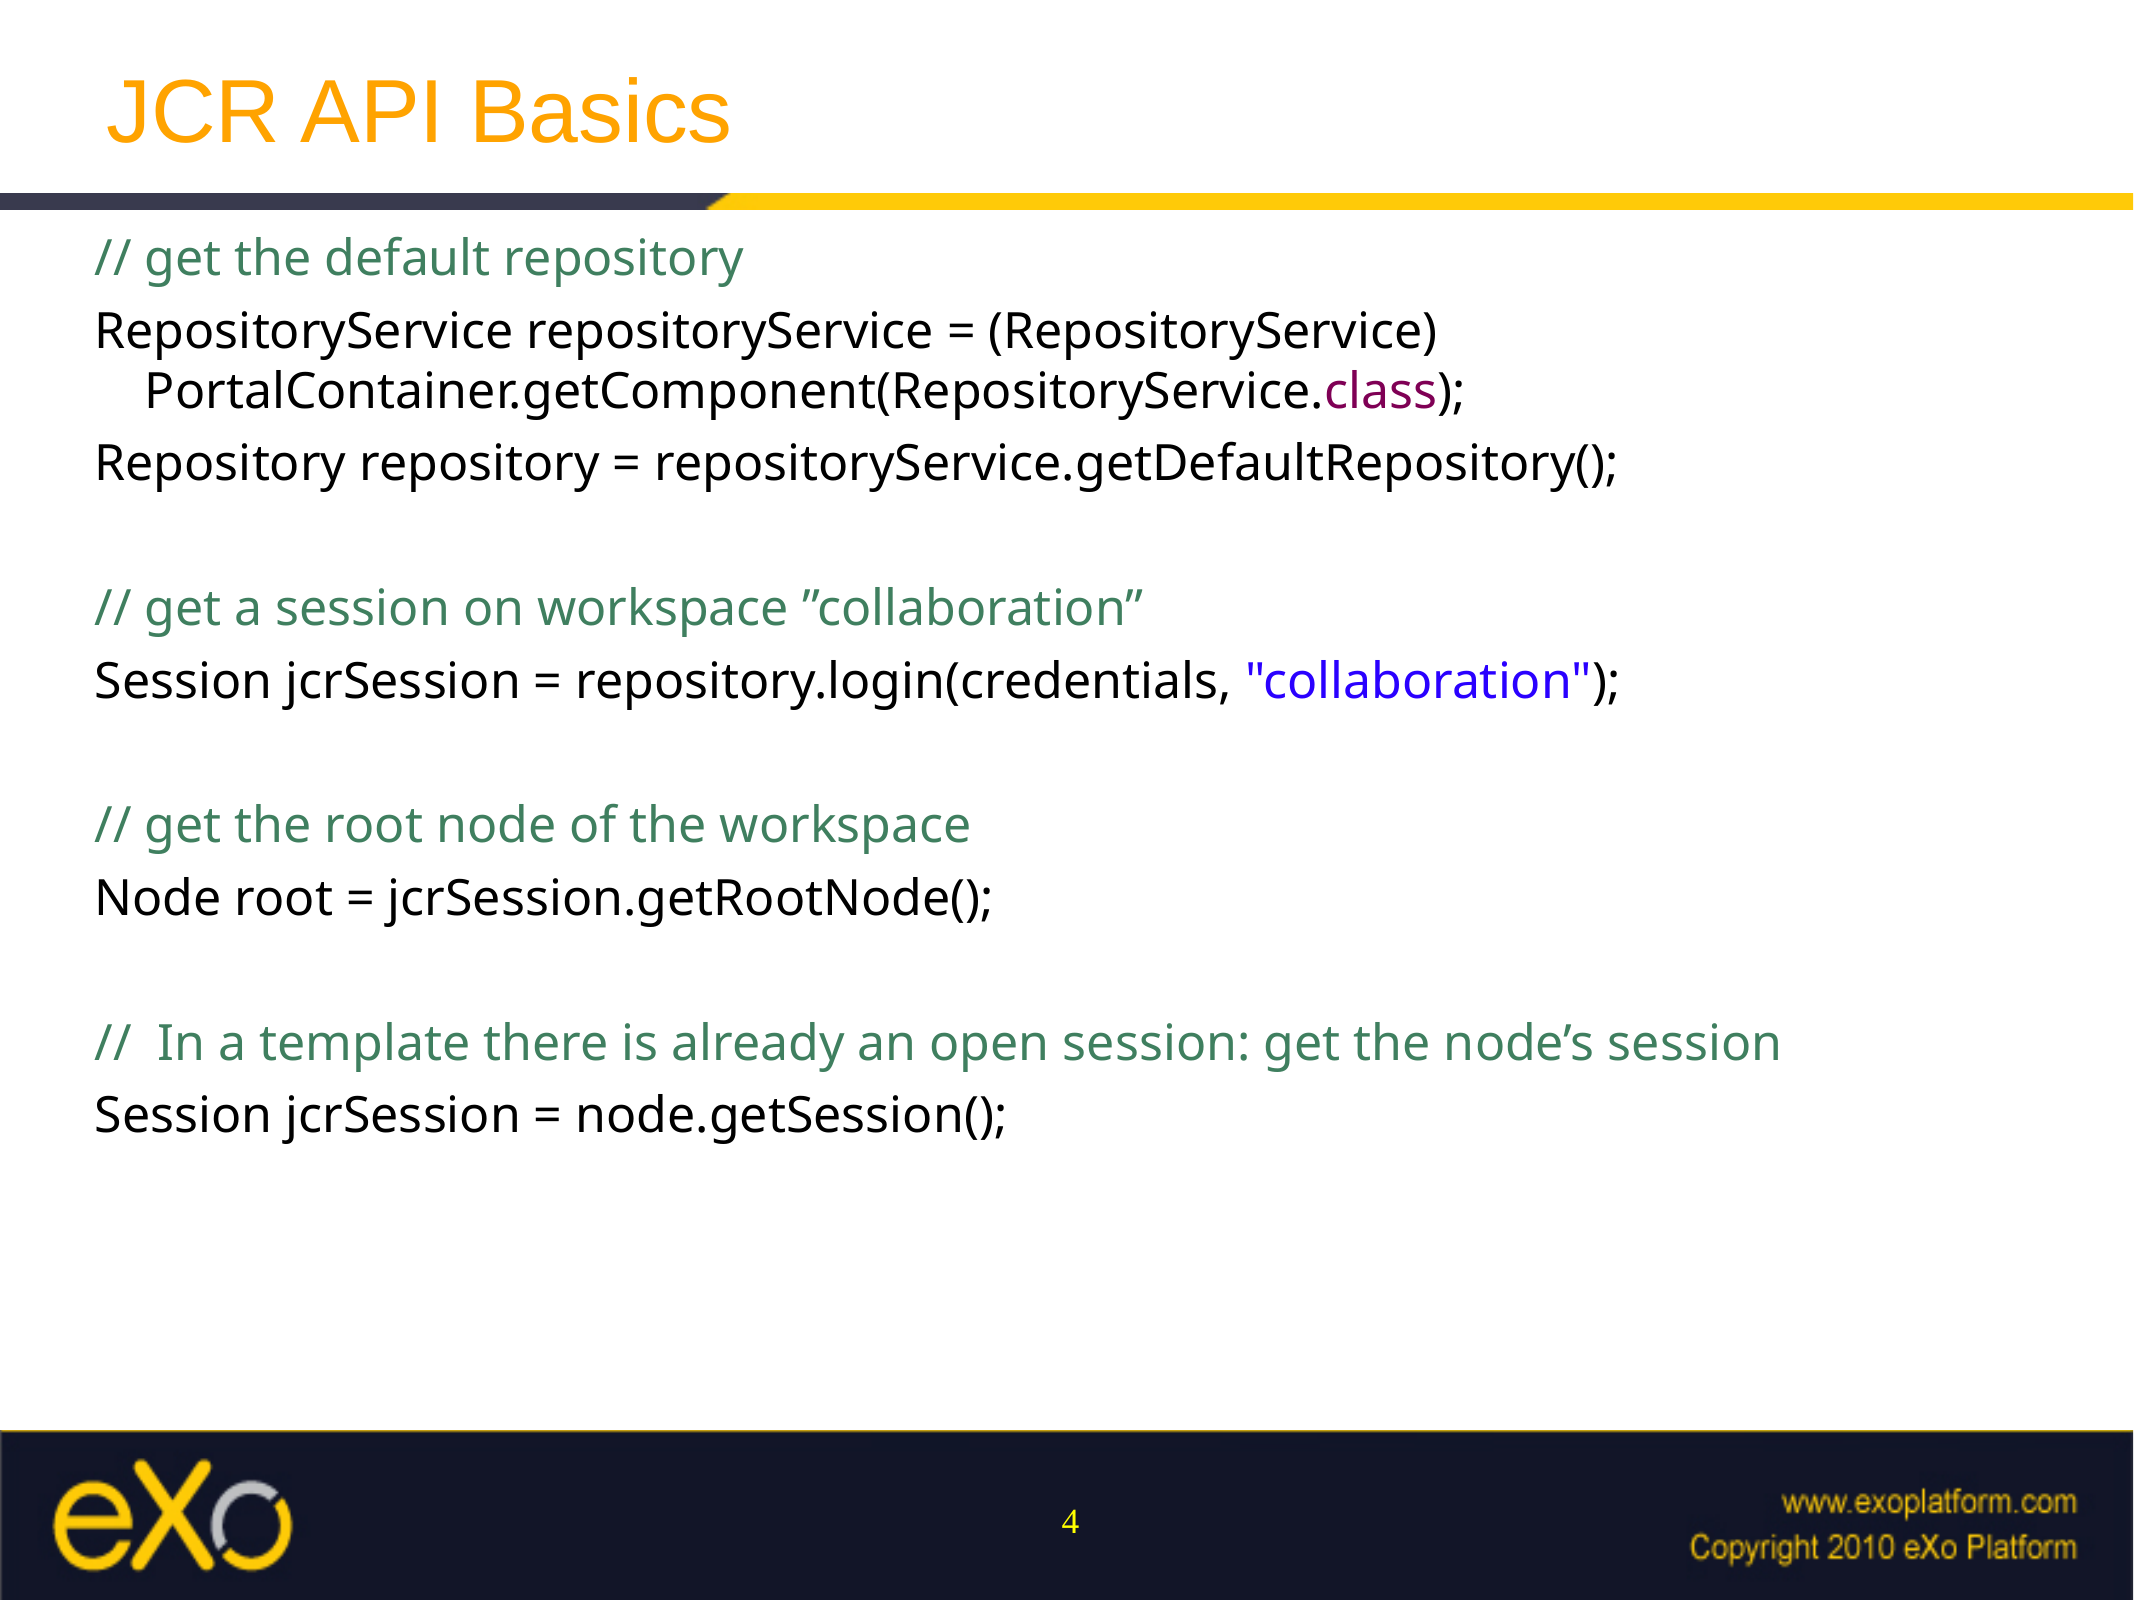

# JCR API Basics
// get the default repository‏
RepositoryService repositoryService = (RepositoryService) PortalContainer.getComponent(RepositoryService.class);
Repository repository = repositoryService.getDefaultRepository();
// get a session on workspace ”collaboration”
Session jcrSession = repository.login(credentials, "collaboration");
// get the root node of the workspace
Node root = jcrSession.getRootNode();
// In a template there is already an open session: get the node’s session‏
Session jcrSession = node.getSession();